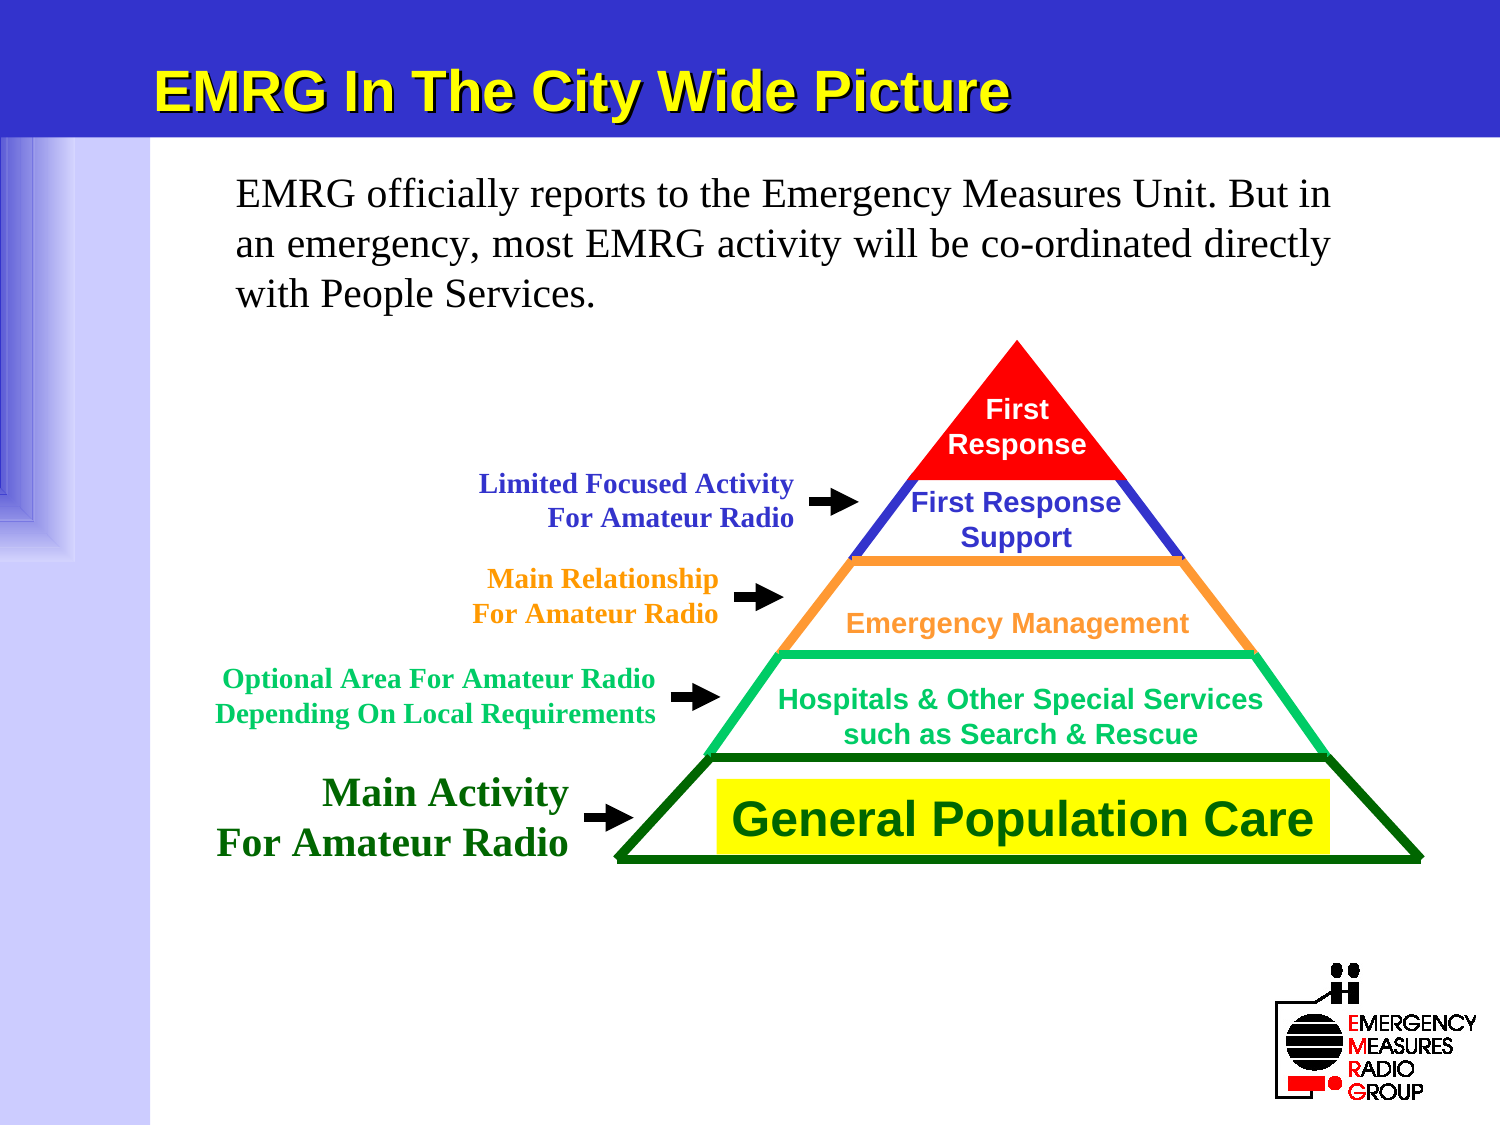

EMRG In The City Wide Picture
EMRG officially reports to the Emergency Measures Unit. But in an emergency, most EMRG activity will be co-ordinated directly with People Services.
First
Response
Limited Focused Activity
For Amateur Radio
First Response
Support
Main Relationship
For Amateur Radio
Emergency Management
Optional Area For Amateur Radio
Depending On Local Requirements
Hospitals & Other Special Services
such as Search & Rescue
General Population Care
Main Activity
For Amateur Radio